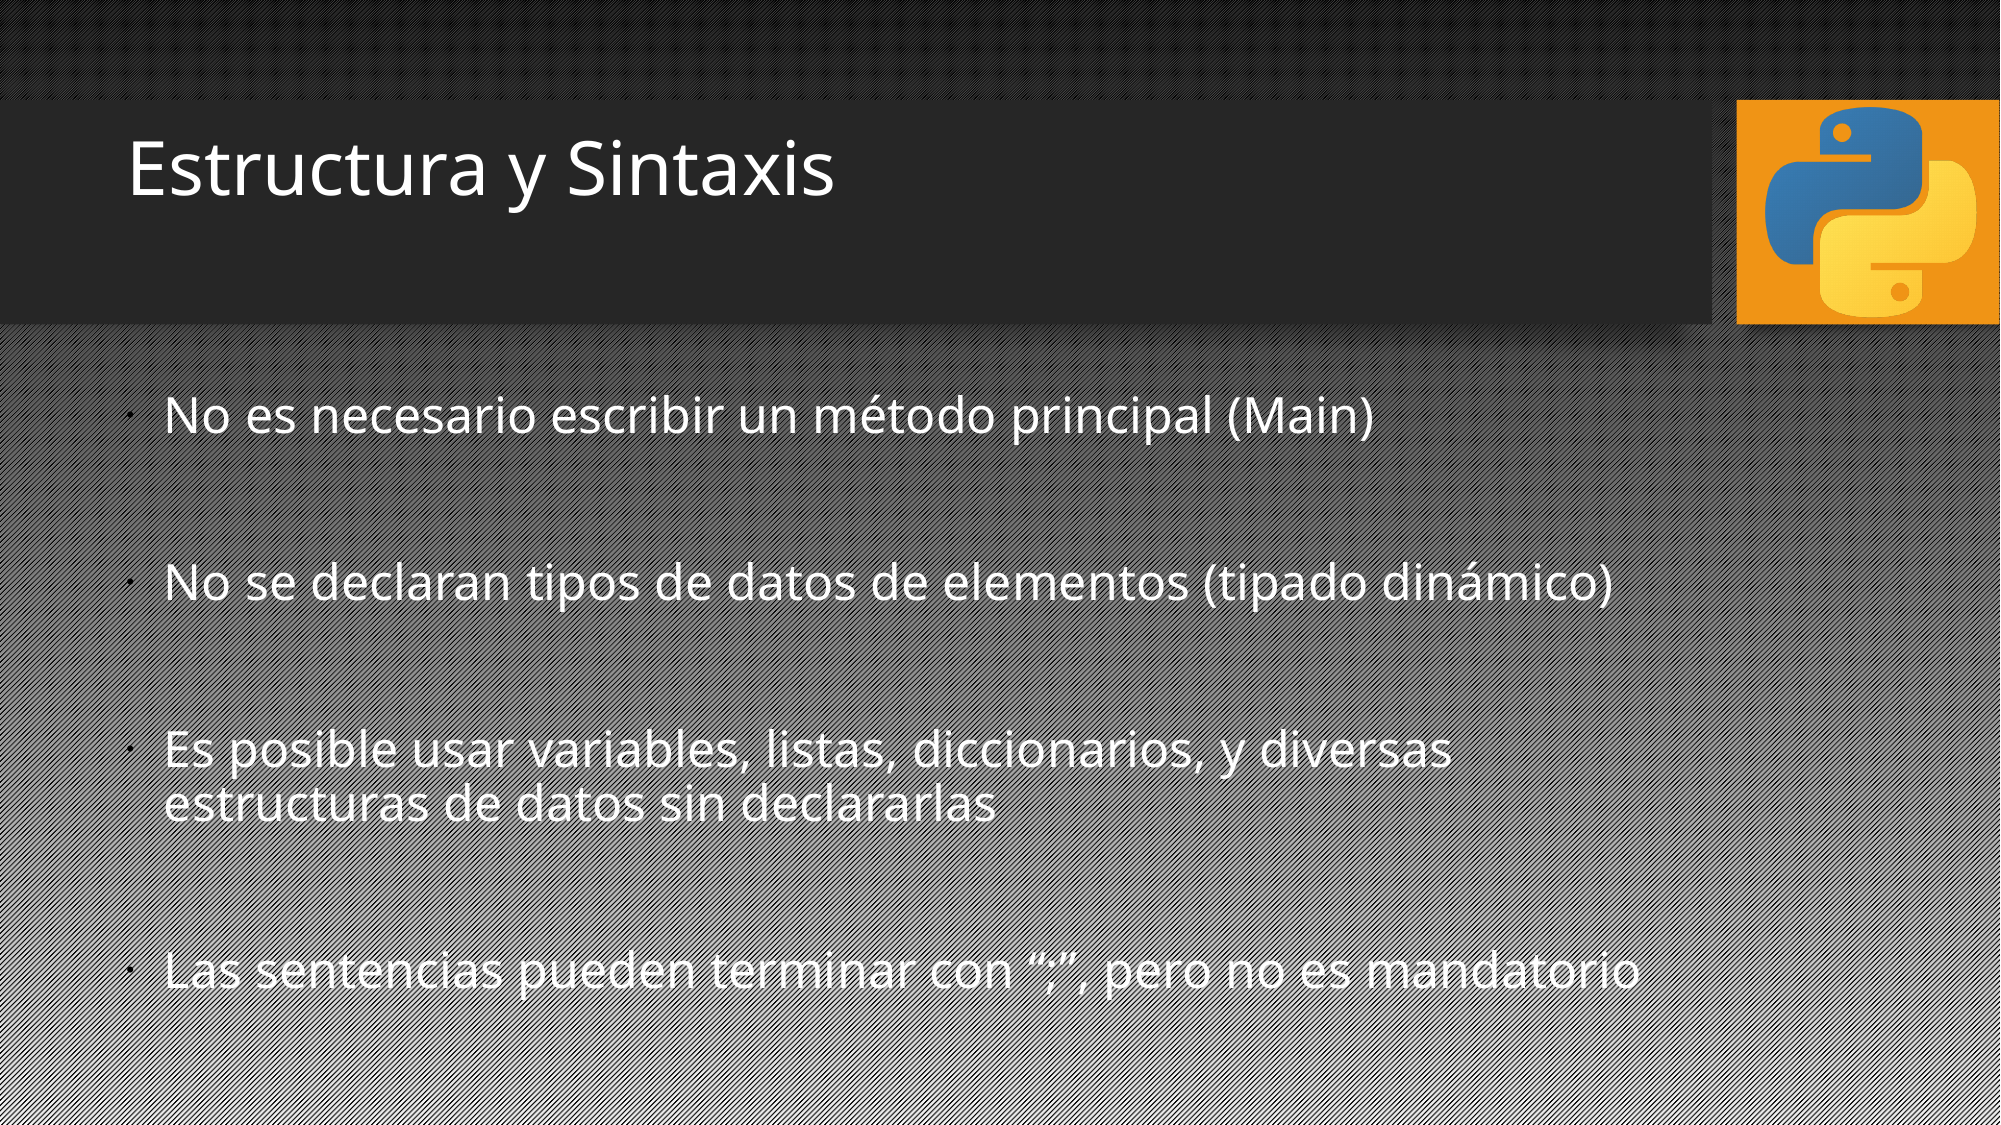

# Estructura y Sintaxis
No es necesario escribir un método principal (Main)
No se declaran tipos de datos de elementos (tipado dinámico)
Es posible usar variables, listas, diccionarios, y diversas estructuras de datos sin declararlas
Las sentencias pueden terminar con “;”, pero no es mandatorio